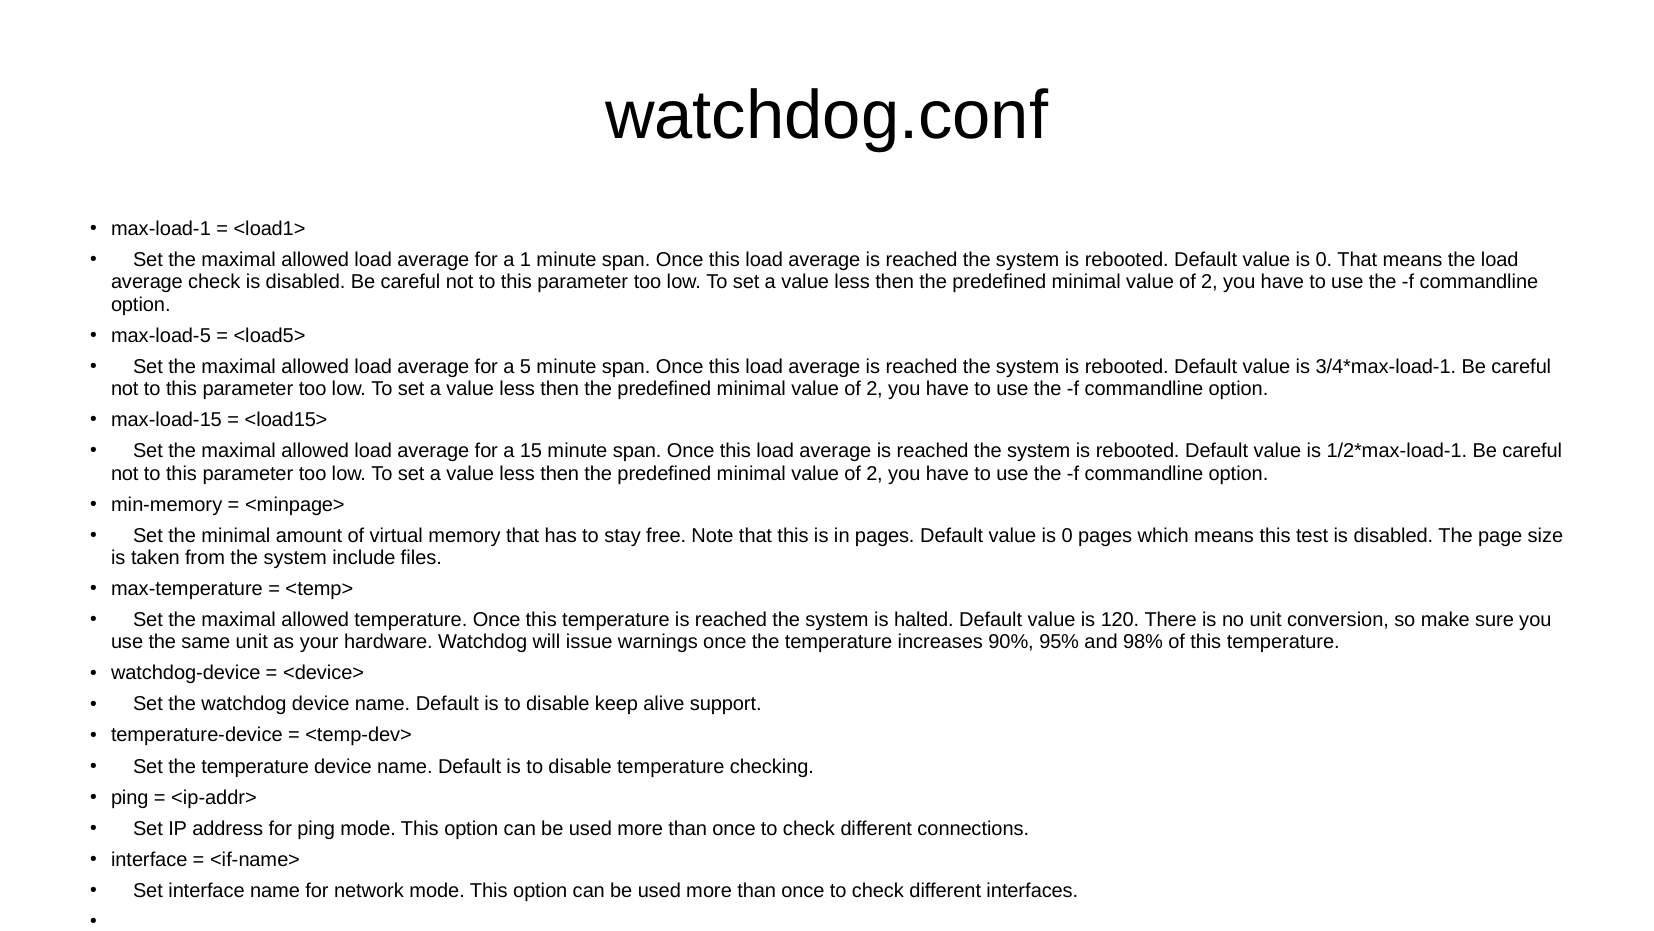

# watchdog.conf
max-load-1 = <load1>
 Set the maximal allowed load average for a 1 minute span. Once this load average is reached the system is rebooted. Default value is 0. That means the load average check is disabled. Be careful not to this parameter too low. To set a value less then the predefined minimal value of 2, you have to use the -f commandline option.
max-load-5 = <load5>
 Set the maximal allowed load average for a 5 minute span. Once this load average is reached the system is rebooted. Default value is 3/4*max-load-1. Be careful not to this parameter too low. To set a value less then the predefined minimal value of 2, you have to use the -f commandline option.
max-load-15 = <load15>
 Set the maximal allowed load average for a 15 minute span. Once this load average is reached the system is rebooted. Default value is 1/2*max-load-1. Be careful not to this parameter too low. To set a value less then the predefined minimal value of 2, you have to use the -f commandline option.
min-memory = <minpage>
 Set the minimal amount of virtual memory that has to stay free. Note that this is in pages. Default value is 0 pages which means this test is disabled. The page size is taken from the system include files.
max-temperature = <temp>
 Set the maximal allowed temperature. Once this temperature is reached the system is halted. Default value is 120. There is no unit conversion, so make sure you use the same unit as your hardware. Watchdog will issue warnings once the temperature increases 90%, 95% and 98% of this temperature.
watchdog-device = <device>
 Set the watchdog device name. Default is to disable keep alive support.
temperature-device = <temp-dev>
 Set the temperature device name. Default is to disable temperature checking.
ping = <ip-addr>
 Set IP address for ping mode. This option can be used more than once to check different connections.
interface = <if-name>
 Set interface name for network mode. This option can be used more than once to check different interfaces.